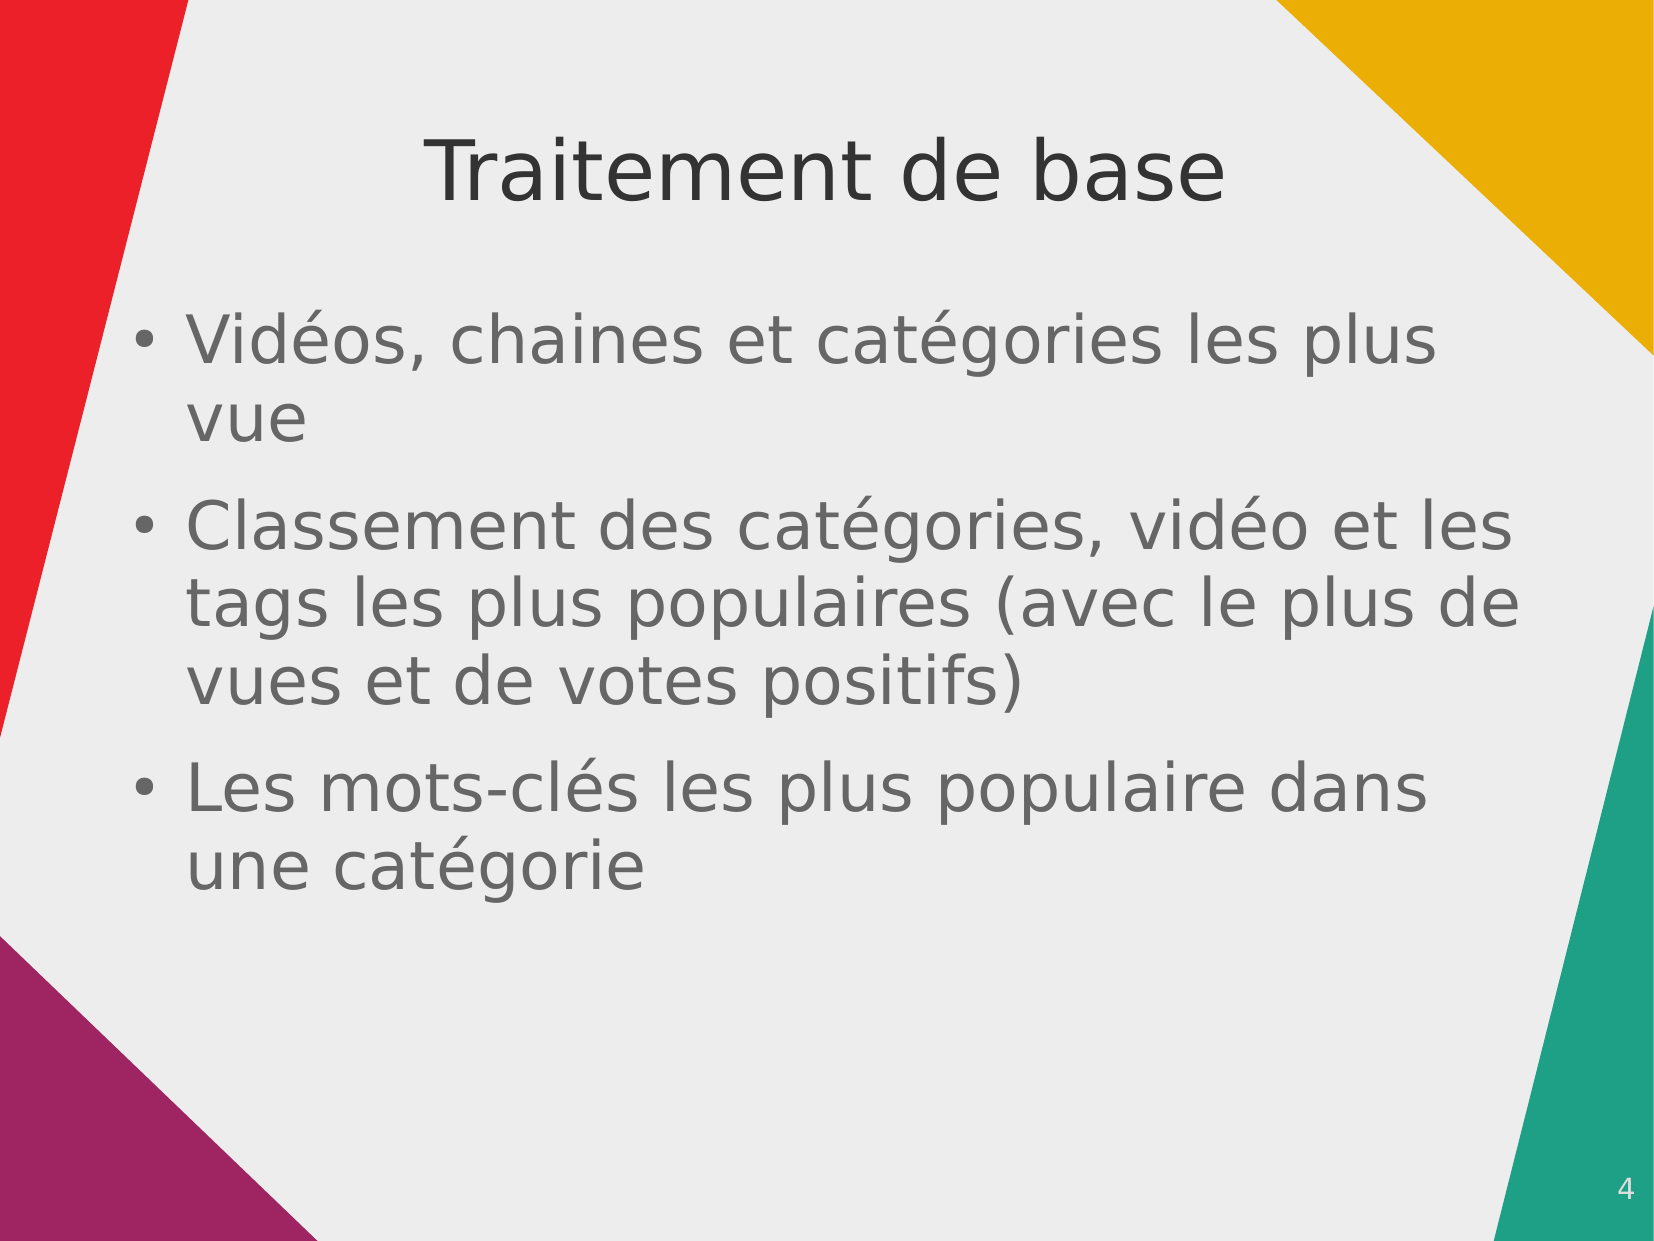

# Traitement de base
Vidéos, chaines et catégories les plus vue
Classement des catégories, vidéo et les tags les plus populaires (avec le plus de vues et de votes positifs)
Les mots-clés les plus populaire dans une catégorie
4